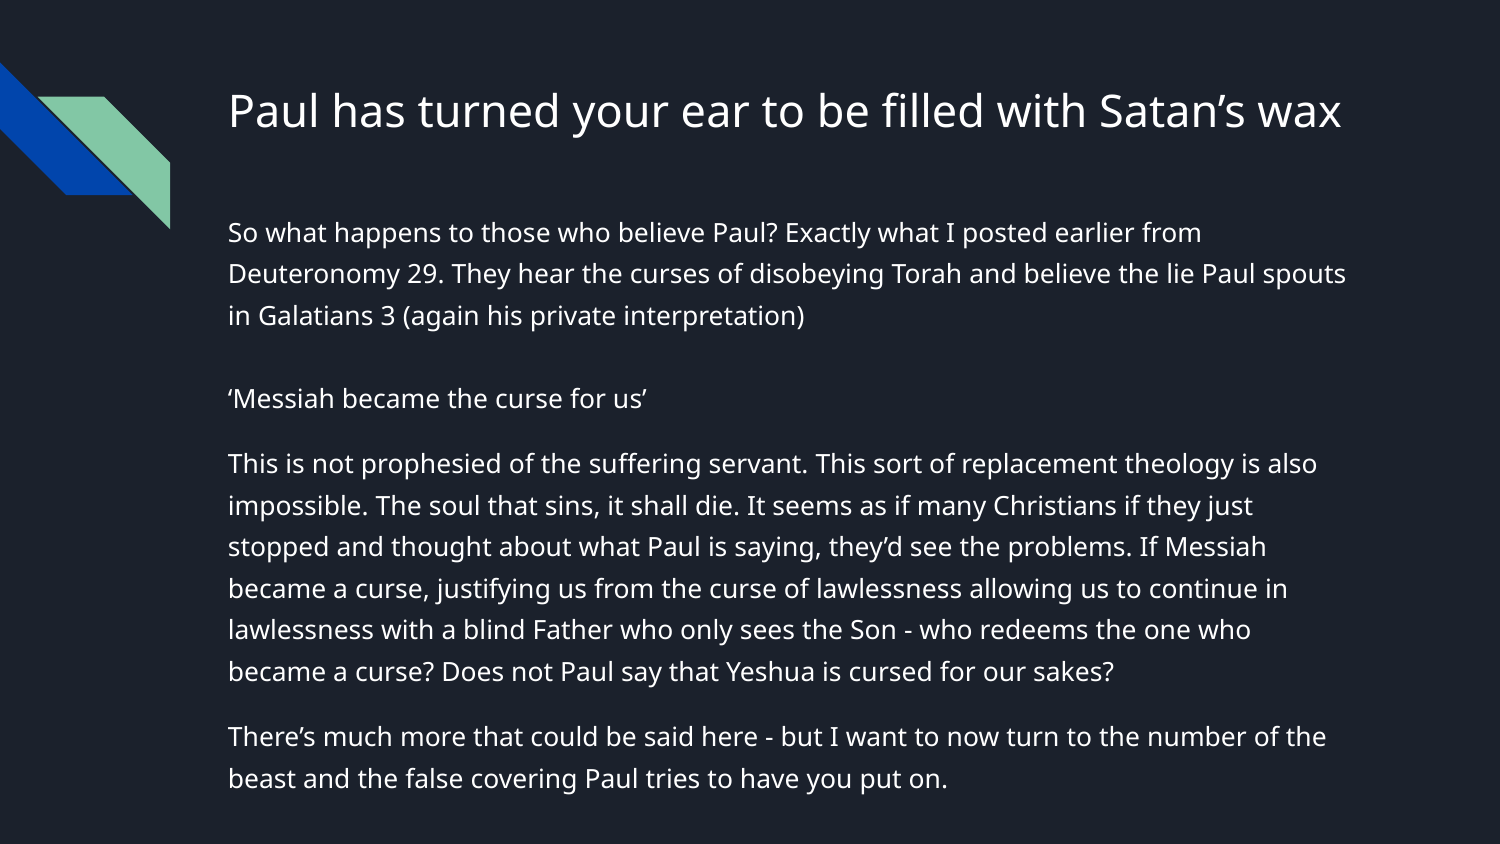

# Paul has turned your ear to be filled with Satan’s wax
So what happens to those who believe Paul? Exactly what I posted earlier from Deuteronomy 29. They hear the curses of disobeying Torah and believe the lie Paul spouts in Galatians 3 (again his private interpretation)
‘Messiah became the curse for us’
This is not prophesied of the suffering servant. This sort of replacement theology is also impossible. The soul that sins, it shall die. It seems as if many Christians if they just stopped and thought about what Paul is saying, they’d see the problems. If Messiah became a curse, justifying us from the curse of lawlessness allowing us to continue in lawlessness with a blind Father who only sees the Son - who redeems the one who became a curse? Does not Paul say that Yeshua is cursed for our sakes?
There’s much more that could be said here - but I want to now turn to the number of the beast and the false covering Paul tries to have you put on.